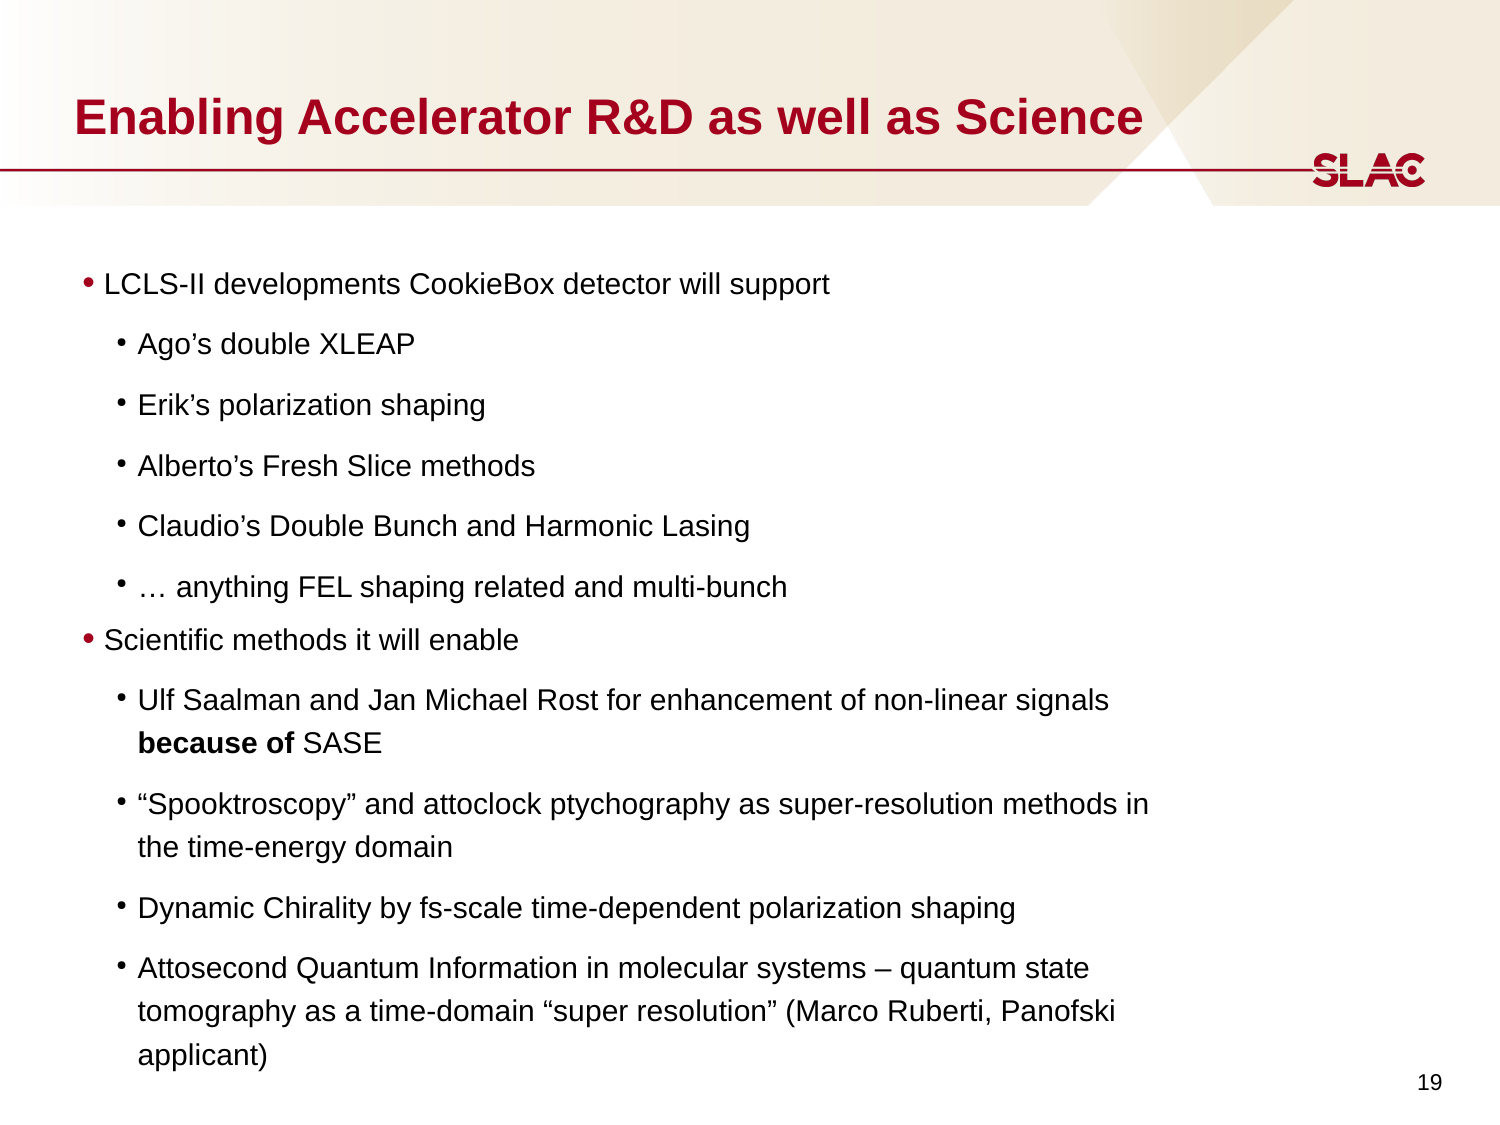

# Enabling Accelerator R&D as well as Science
LCLS-II developments CookieBox detector will support
Ago’s double XLEAP
Erik’s polarization shaping
Alberto’s Fresh Slice methods
Claudio’s Double Bunch and Harmonic Lasing
… anything FEL shaping related and multi-bunch
Scientific methods it will enable
Ulf Saalman and Jan Michael Rost for enhancement of non-linear signals because of SASE
“Spooktroscopy” and attoclock ptychography as super-resolution methods in the time-energy domain
Dynamic Chirality by fs-scale time-dependent polarization shaping
Attosecond Quantum Information in molecular systems – quantum state tomography as a time-domain “super resolution” (Marco Ruberti, Panofski applicant)